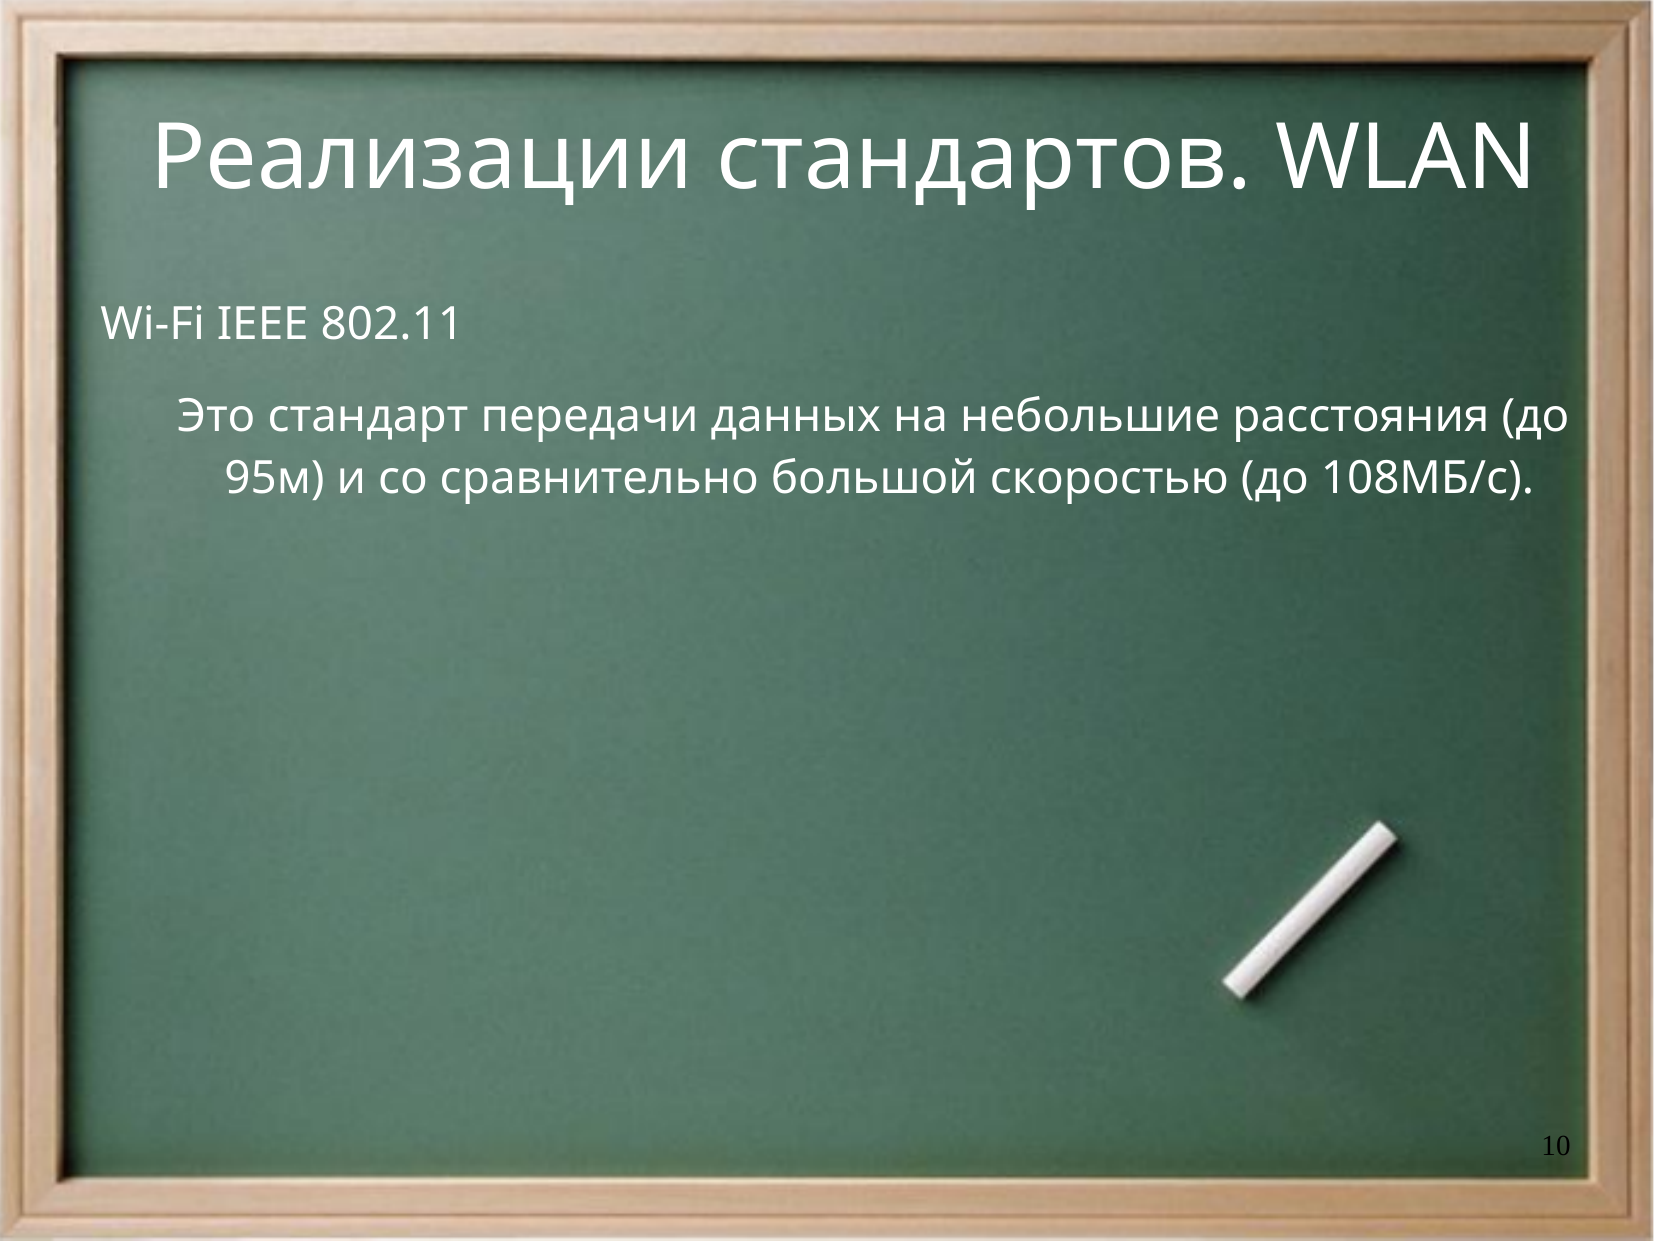

# Реализации стандартов. WLAN
Wi-Fi IEEE 802.11
Это стандарт передачи данных на небольшие расстояния (до 95м) и со сравнительно большой скоростью (до 108МБ/с).
10